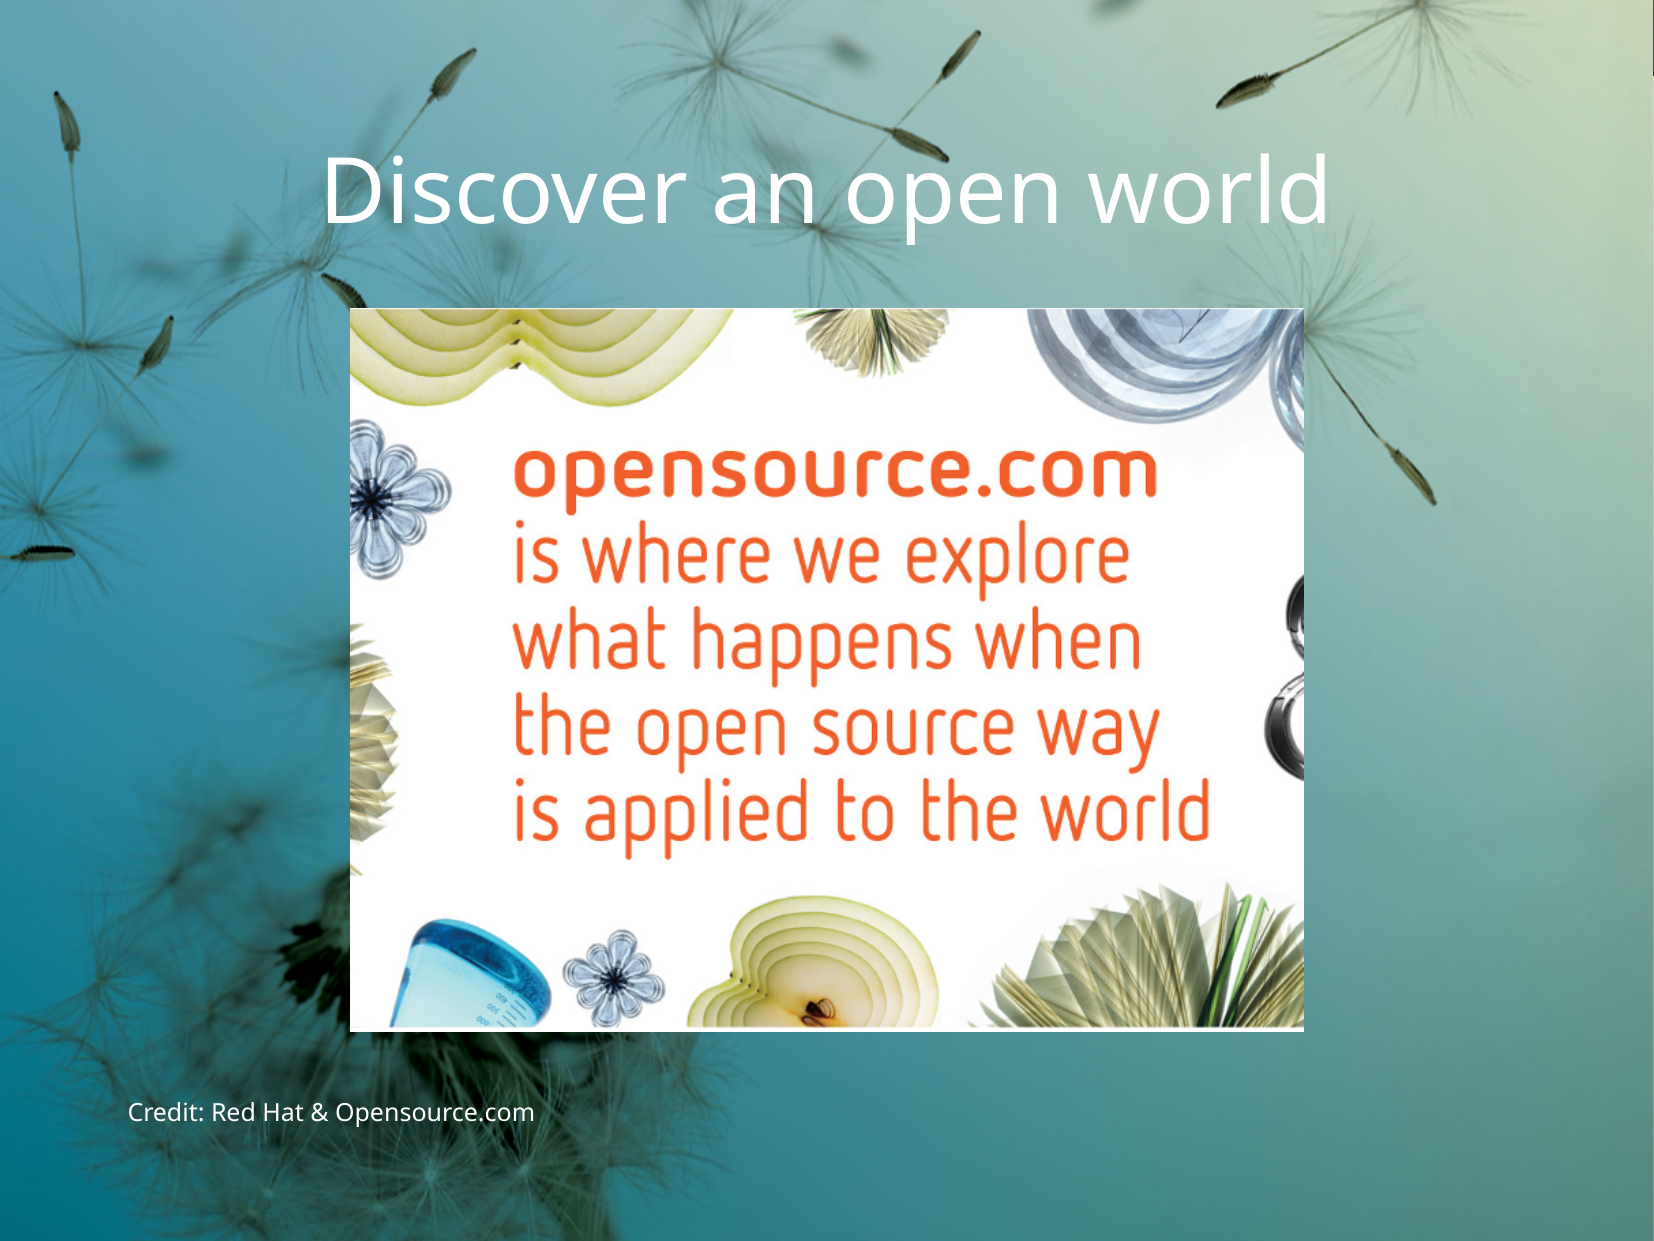

# Discover an open world
Credit: Red Hat & Opensource.com